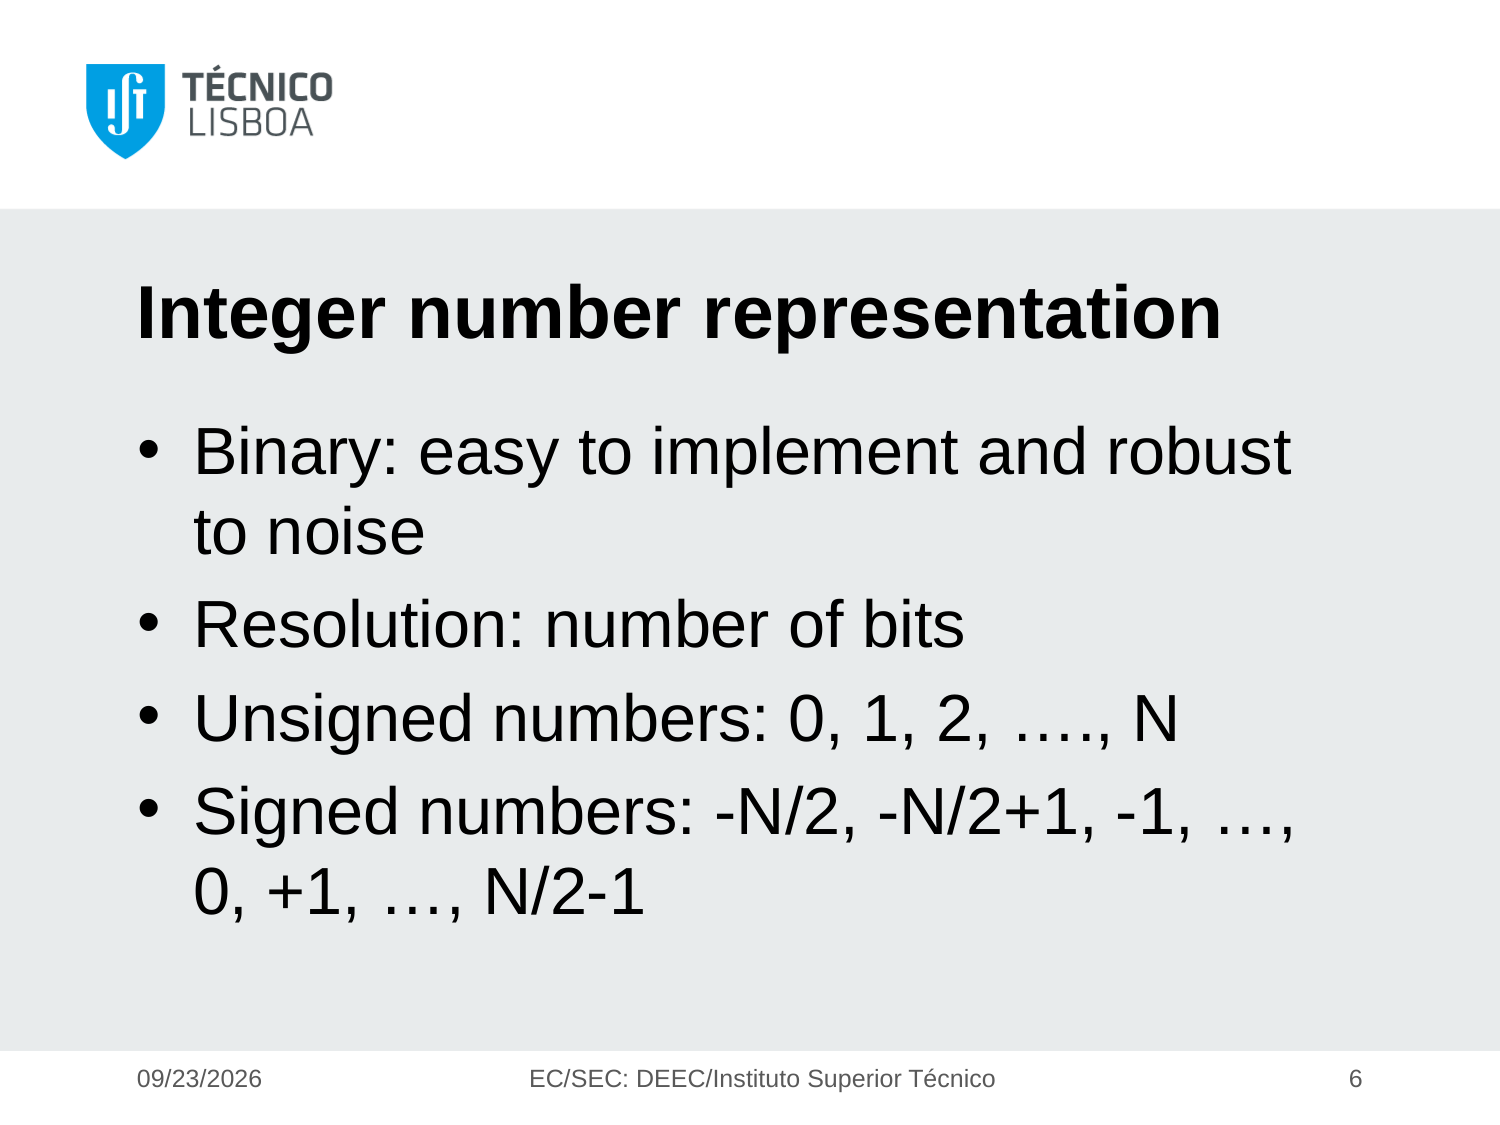

# Integer number representation
Binary: easy to implement and robust to noise
Resolution: number of bits
Unsigned numbers: 0, 1, 2, …., N
Signed numbers: -N/2, -N/2+1, -1, …, 0, +1, …, N/2-1
EC/SEC: DEEC/Instituto Superior Técnico